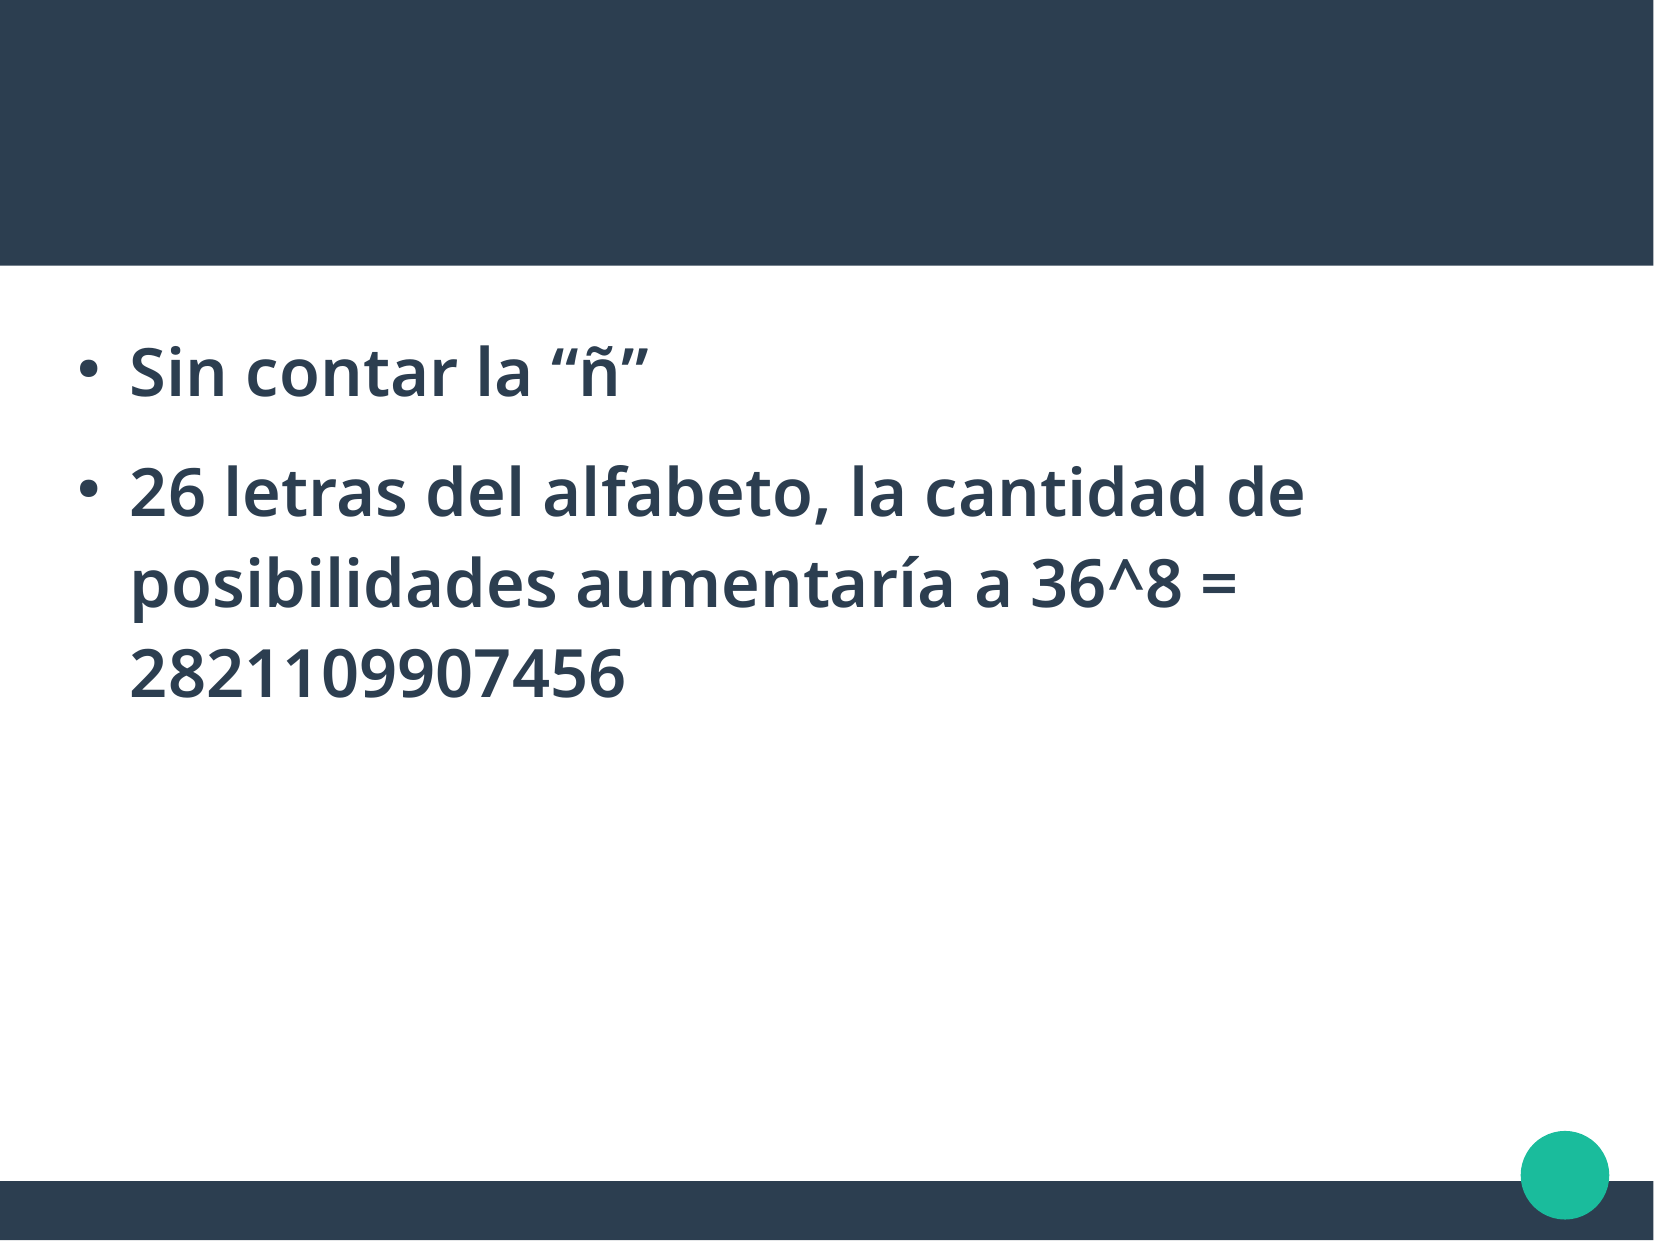

#
Sin contar la “ñ”
26 letras del alfabeto, la cantidad de posibilidades aumentaría a 36^8 = 2821109907456